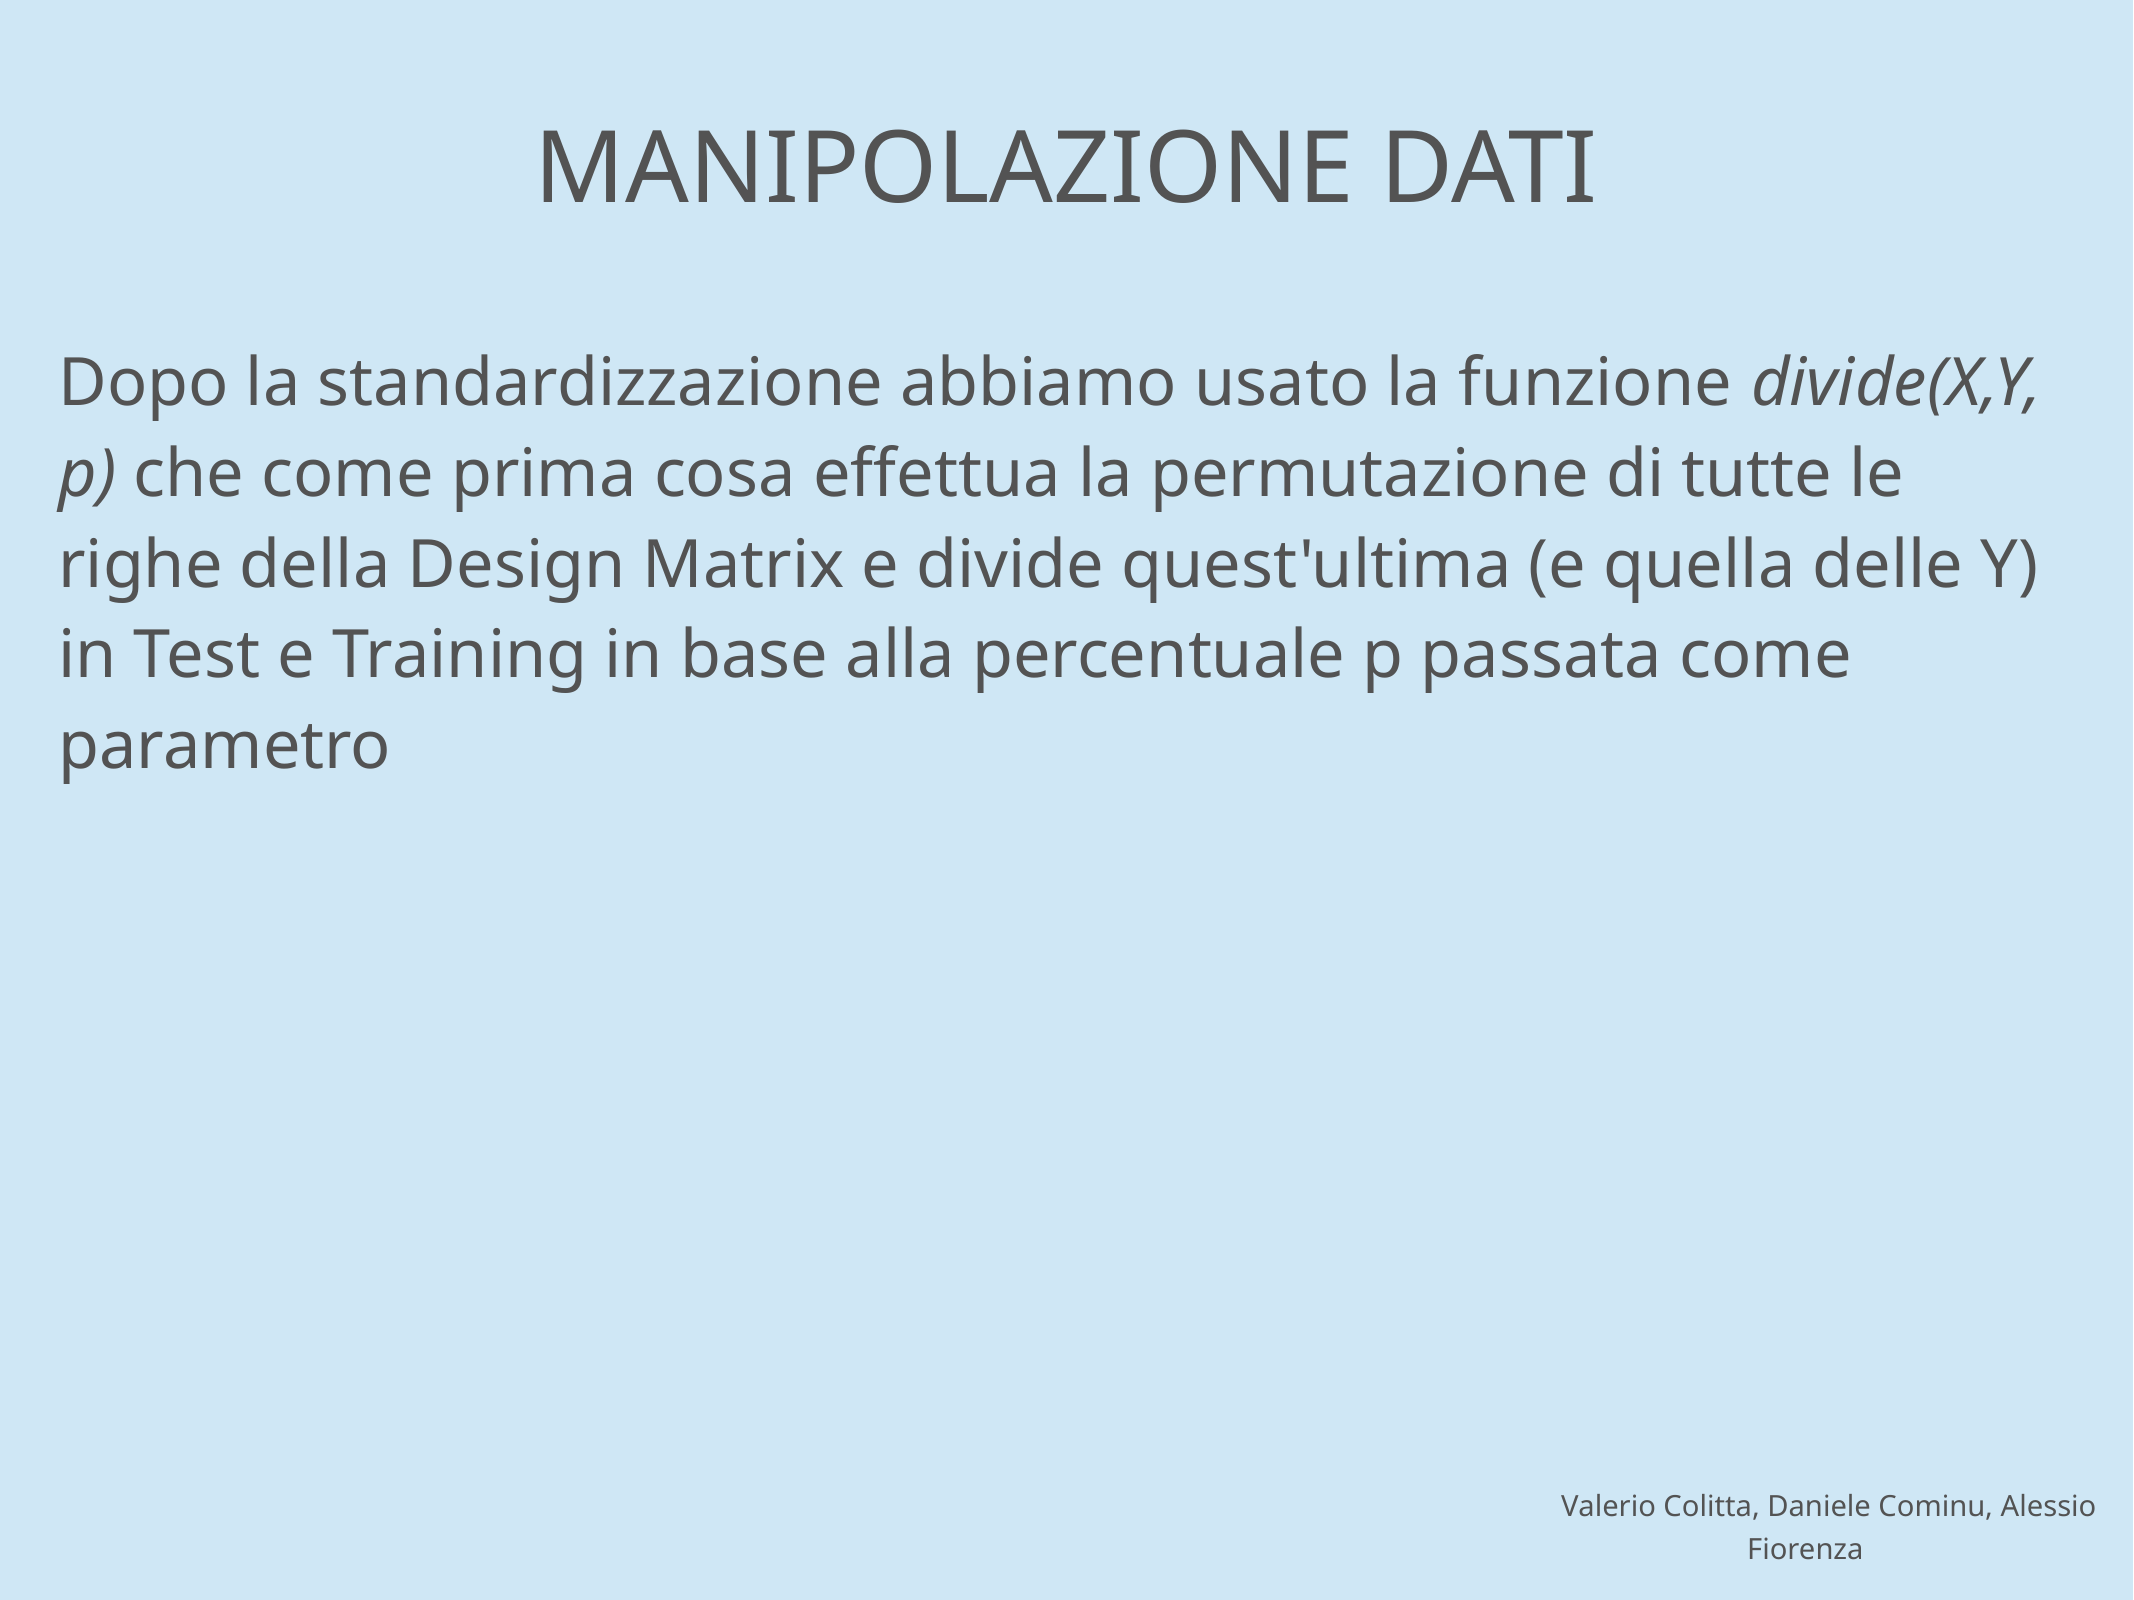

# MANIPOLAZIONE DATI
Dopo la standardizzazione abbiamo usato la funzione divide(X,Y, p) che come prima cosa effettua la permutazione di tutte le righe della Design Matrix e divide quest'ultima (e quella delle Y) in Test e Training in base alla percentuale p passata come parametro
Valerio Colitta, Daniele Cominu, Alessio Fiorenza